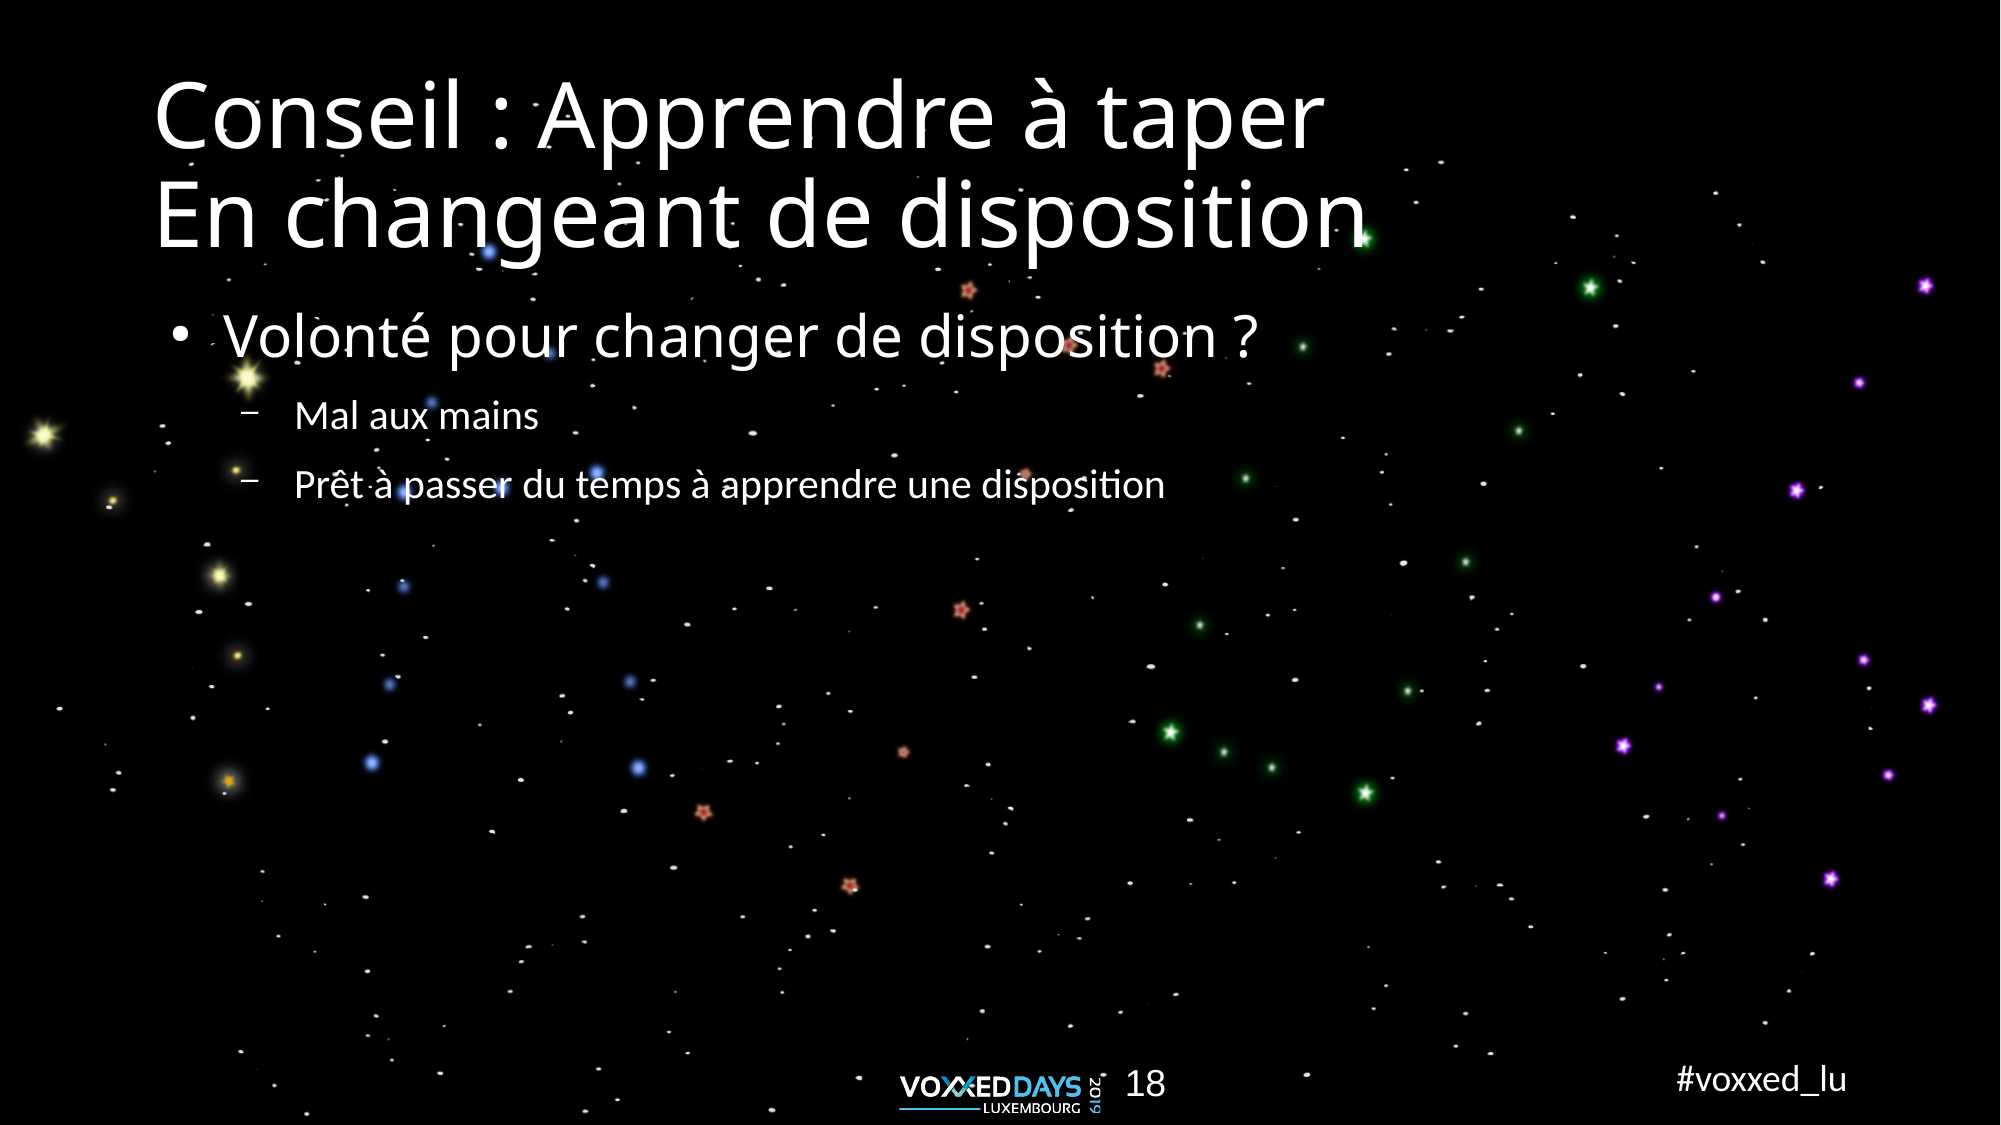

# Conseil : Apprendre à taper En changeant de disposition
Volonté pour changer de disposition ?
Mal aux mains
Prêt à passer du temps à apprendre une disposition